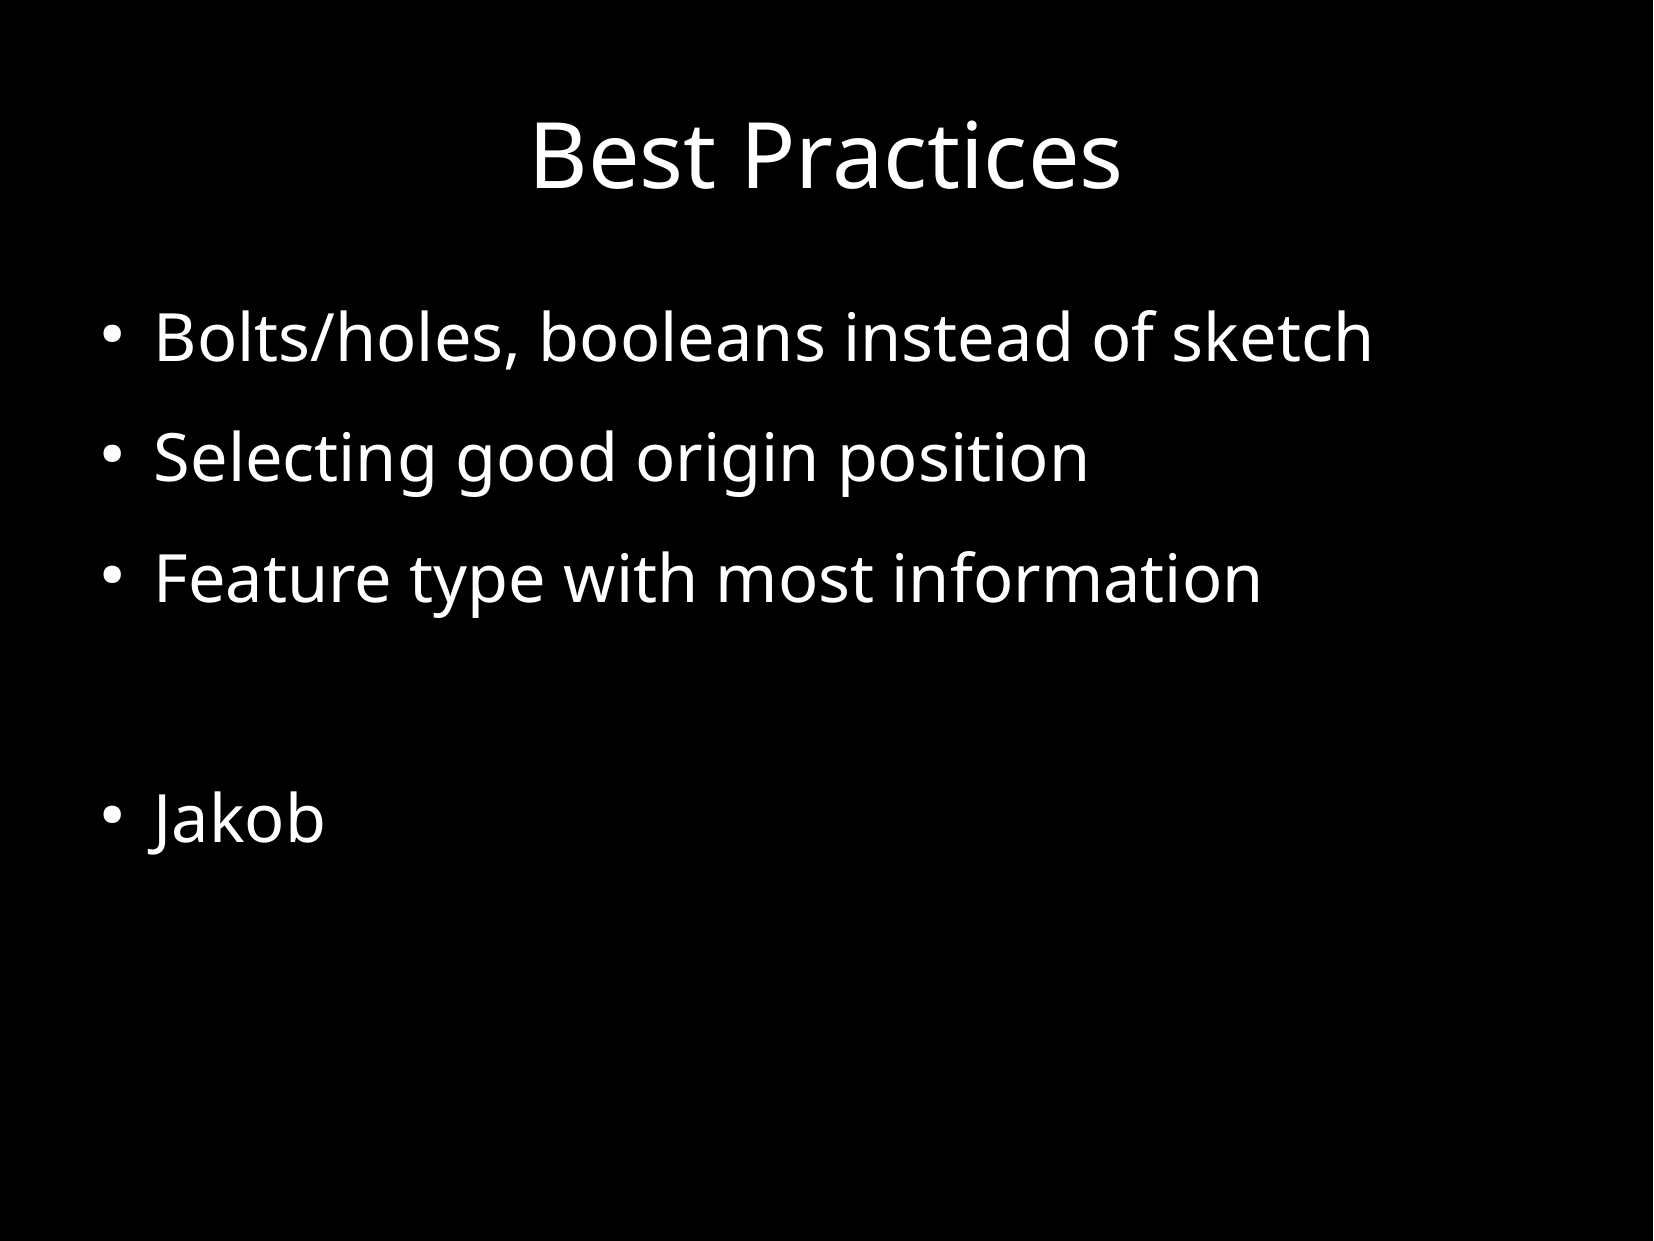

# Best Practices
Bolts/holes, booleans instead of sketch
Selecting good origin position
Feature type with most information
Jakob